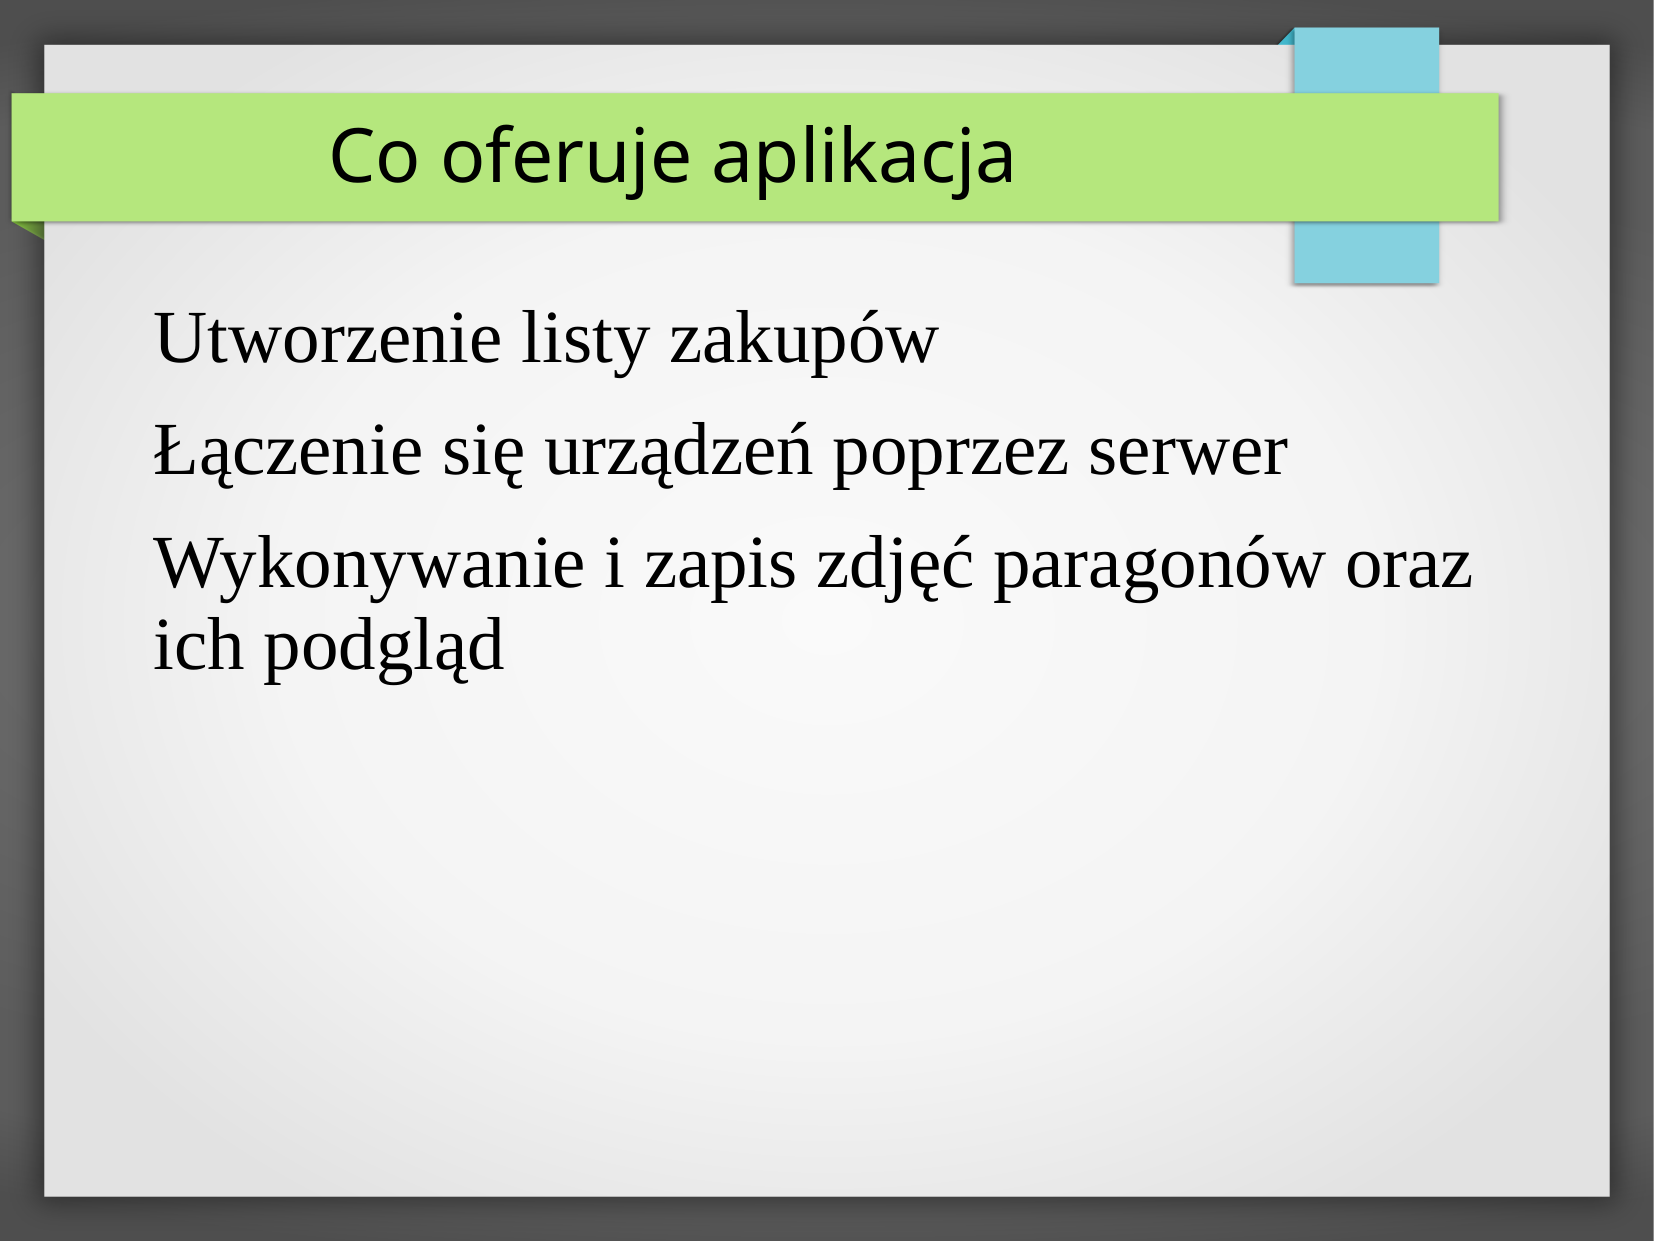

# Co oferuje aplikacja
Utworzenie listy zakupów
Łączenie się urządzeń poprzez serwer
Wykonywanie i zapis zdjęć paragonów oraz ich podgląd